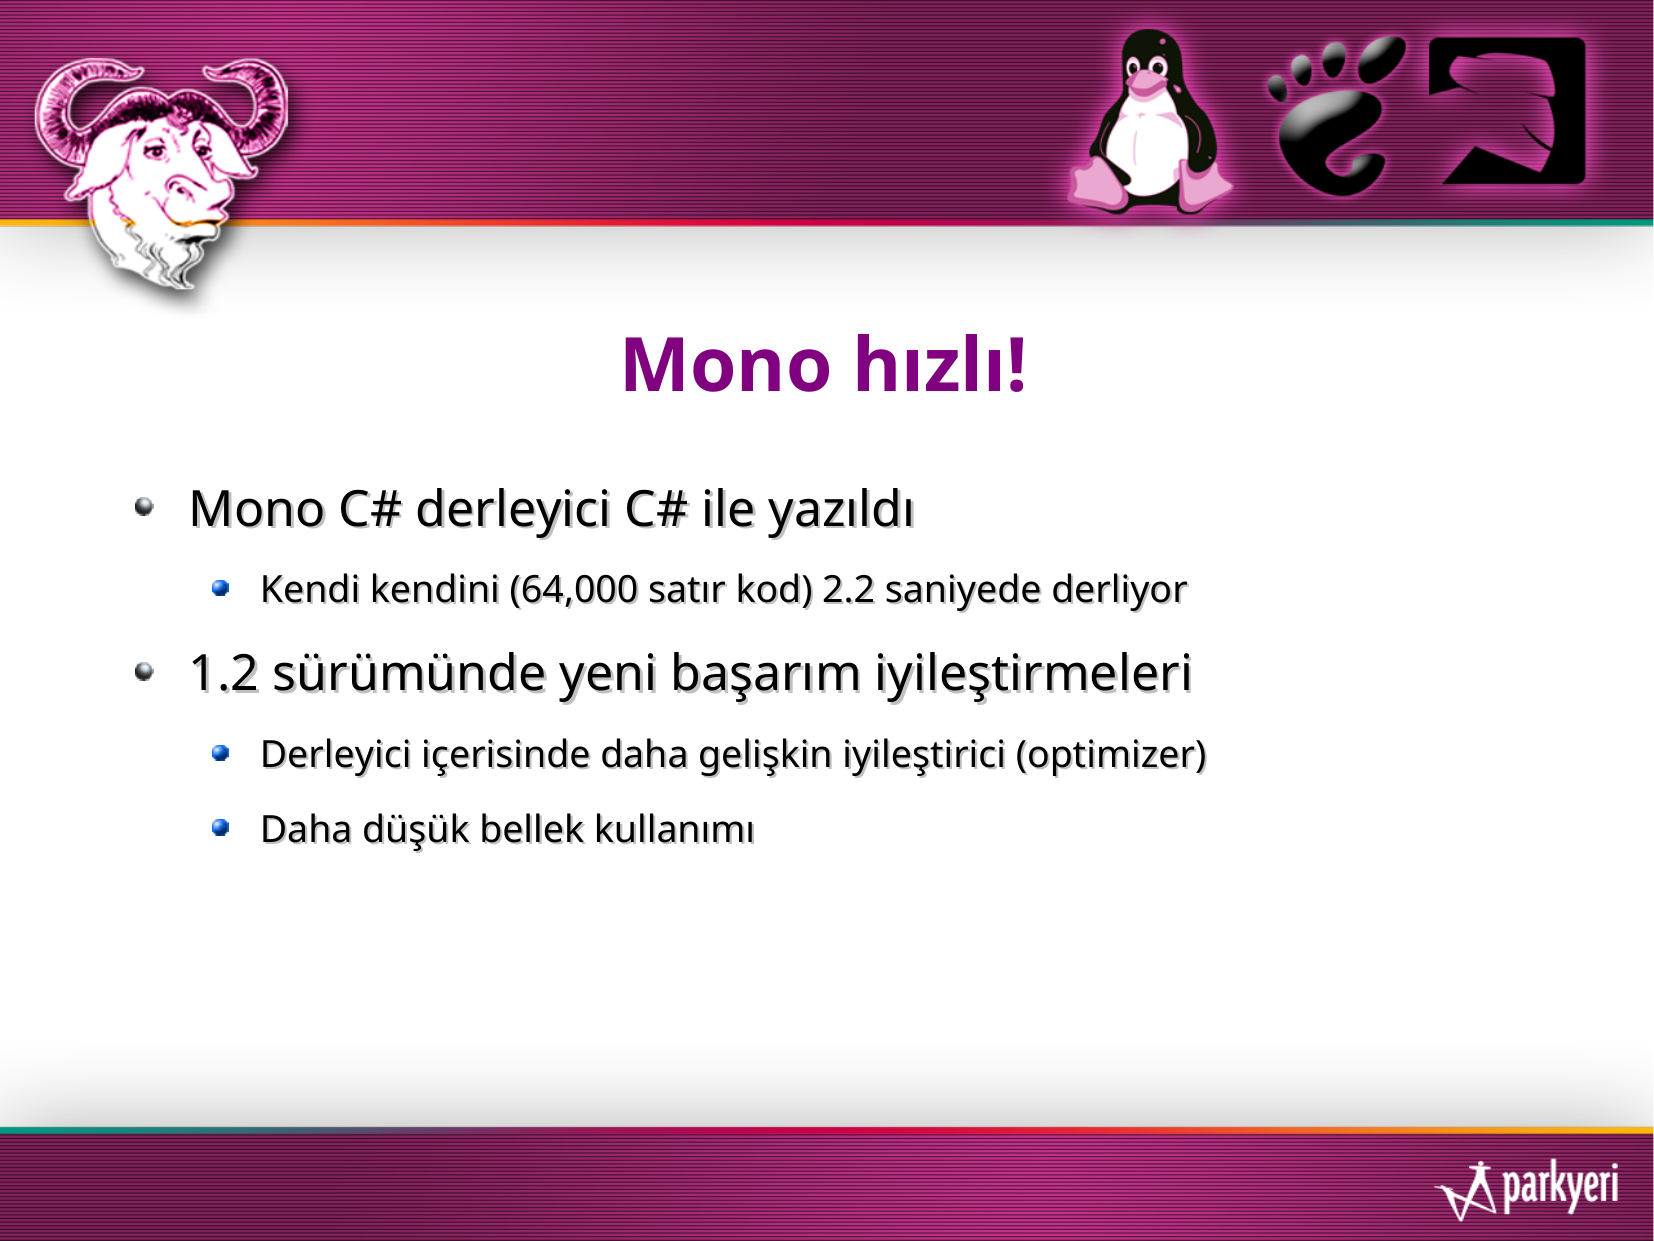

# Mono hızlı!
Mono C# derleyici C# ile yazıldı
Kendi kendini (64,000 satır kod) 2.2 saniyede derliyor
1.2 sürümünde yeni başarım iyileştirmeleri
Derleyici içerisinde daha gelişkin iyileştirici (optimizer)
Daha düşük bellek kullanımı